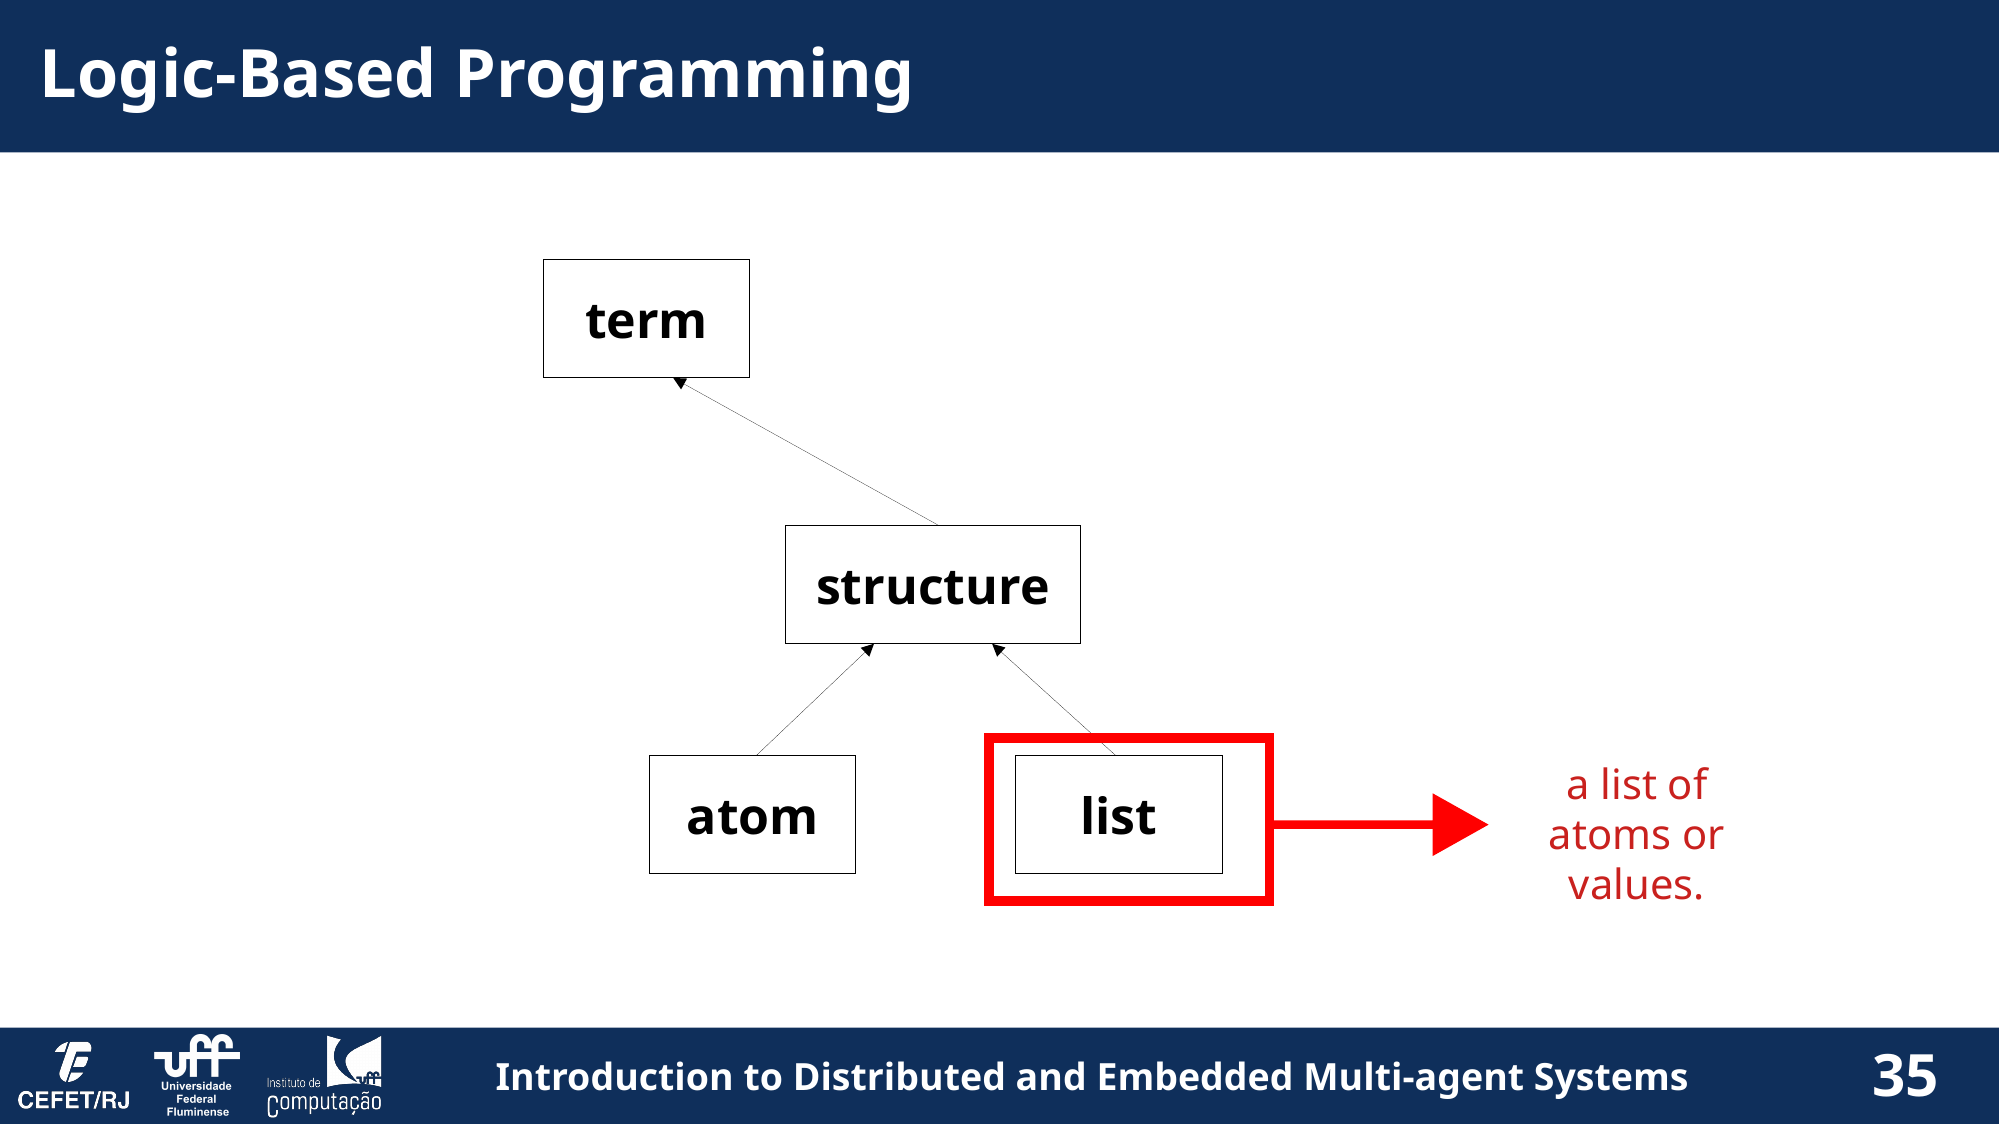

Logic-Based Programming
term
structure
a list of atoms or values.
atom
list